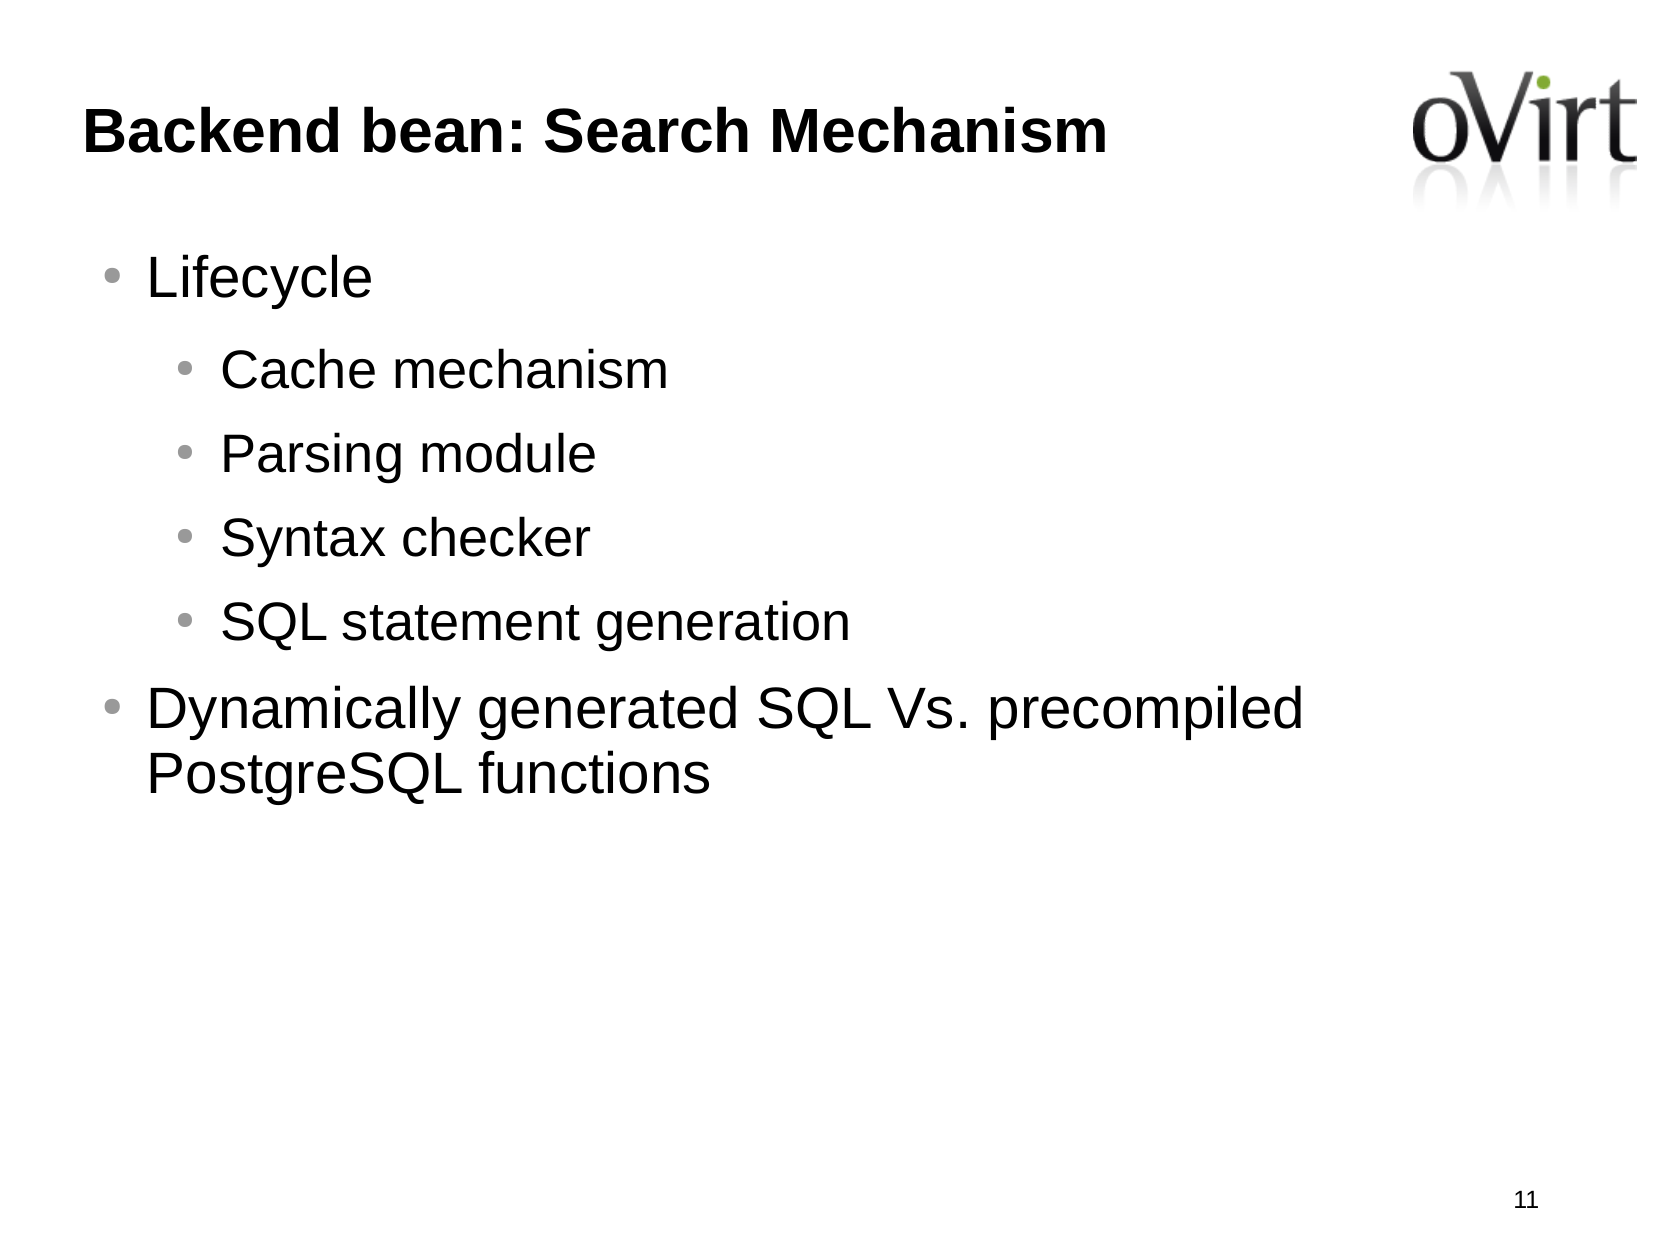

# Backend bean: Search Mechanism
Lifecycle
Cache mechanism
Parsing module
Syntax checker
SQL statement generation
Dynamically generated SQL Vs. precompiled PostgreSQL functions